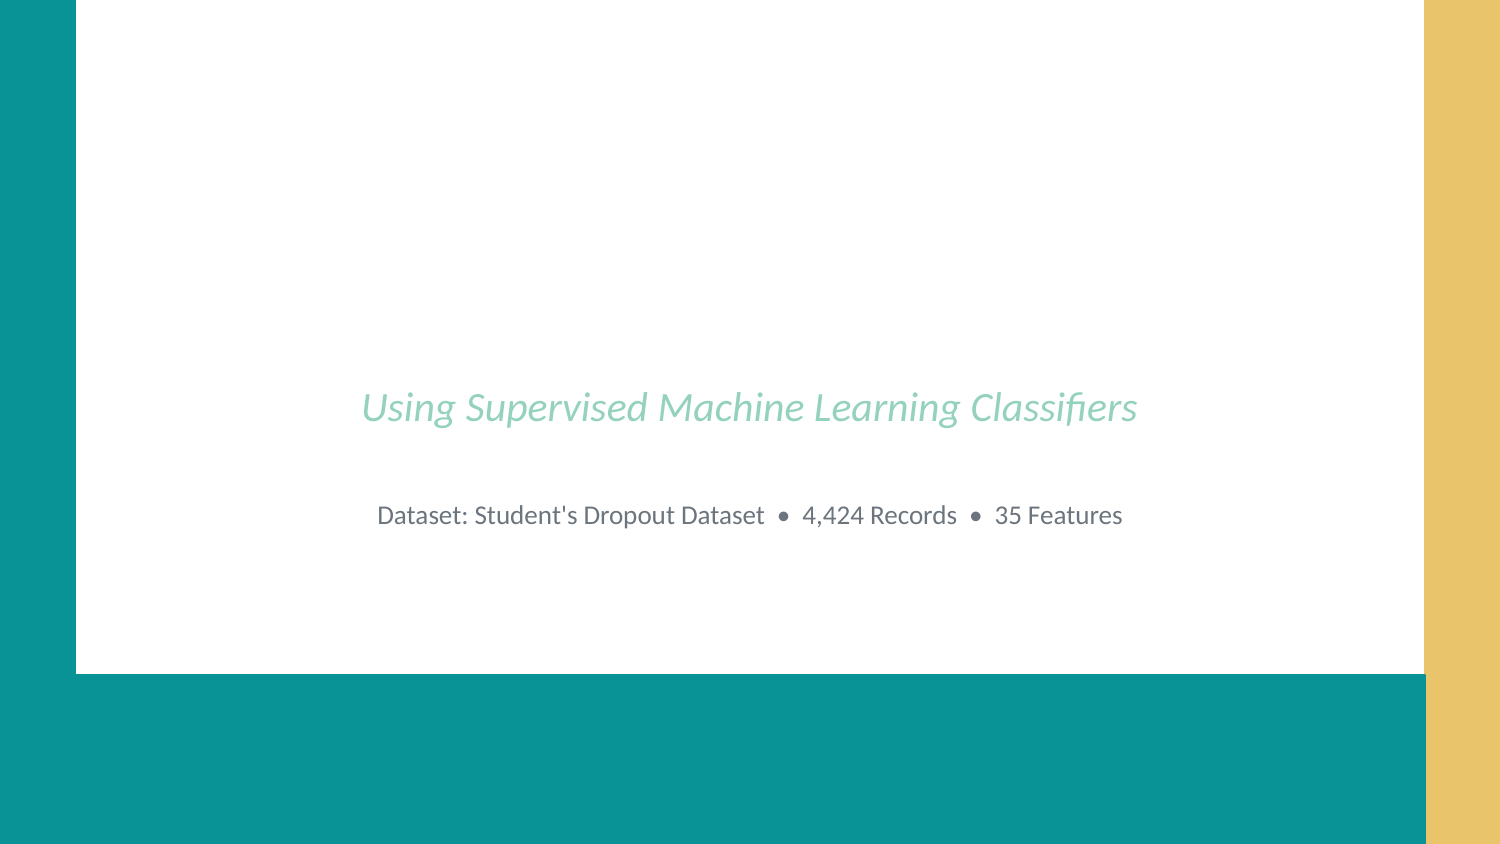

Student Dropout Prediction
Using Supervised Machine Learning Classifiers
Dataset: Student's Dropout Dataset • 4,424 Records • 35 Features